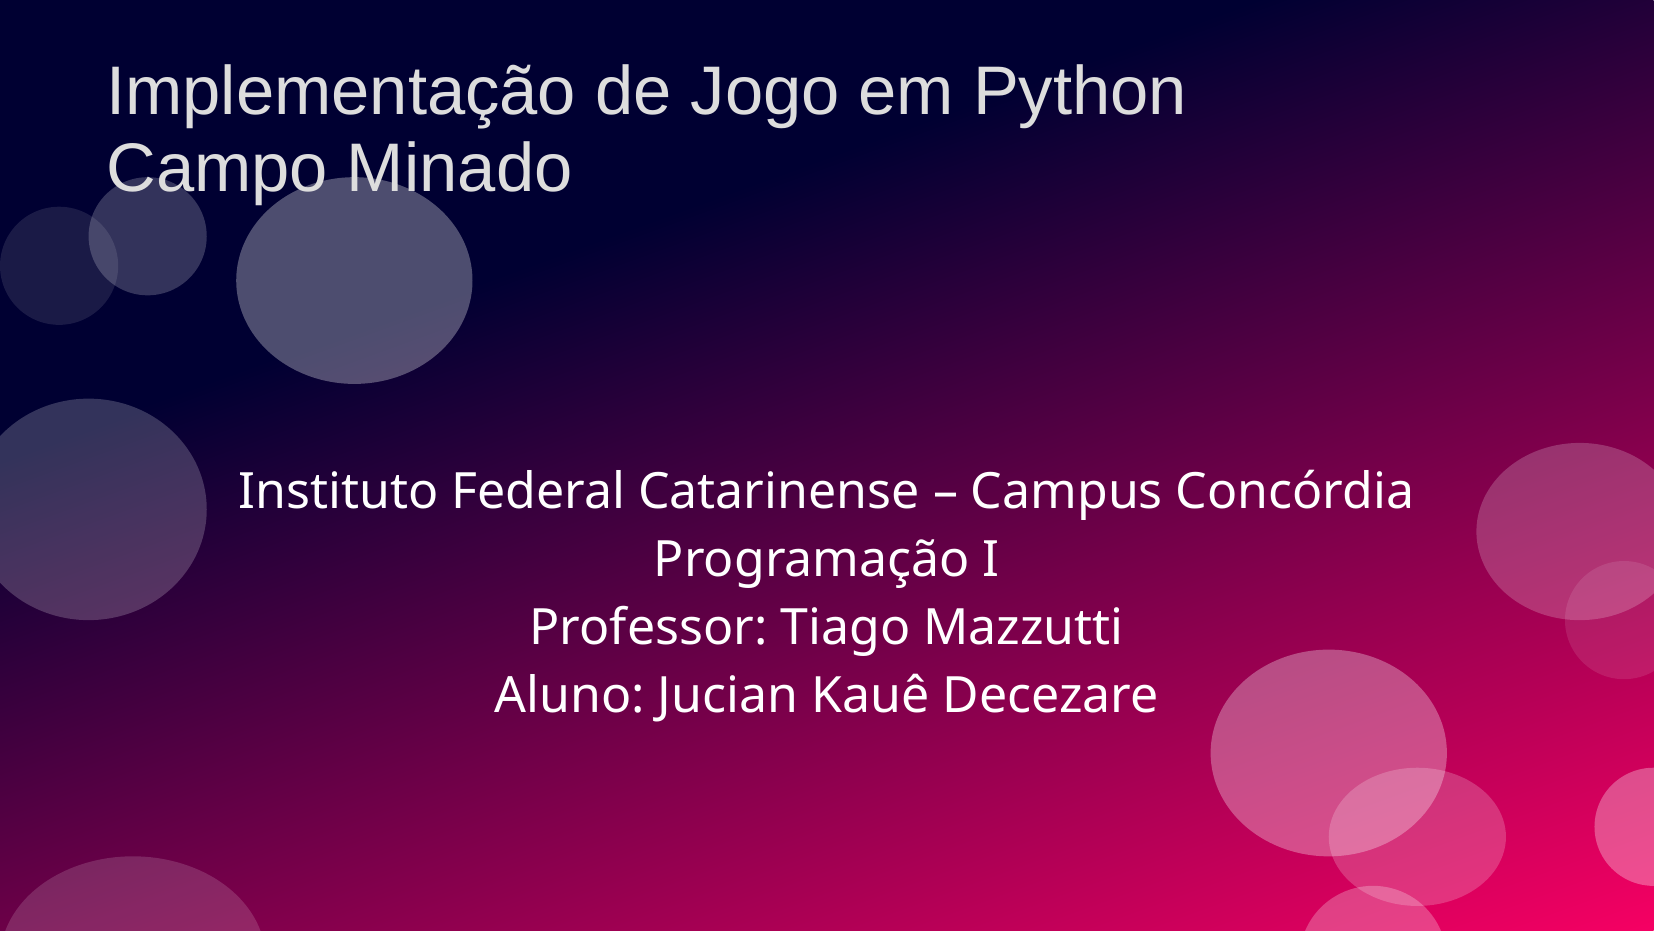

# Implementação de Jogo em Python Campo Minado
Instituto Federal Catarinense – Campus Concórdia
Programação I
Professor: Tiago Mazzutti
Aluno: Jucian Kauê Decezare